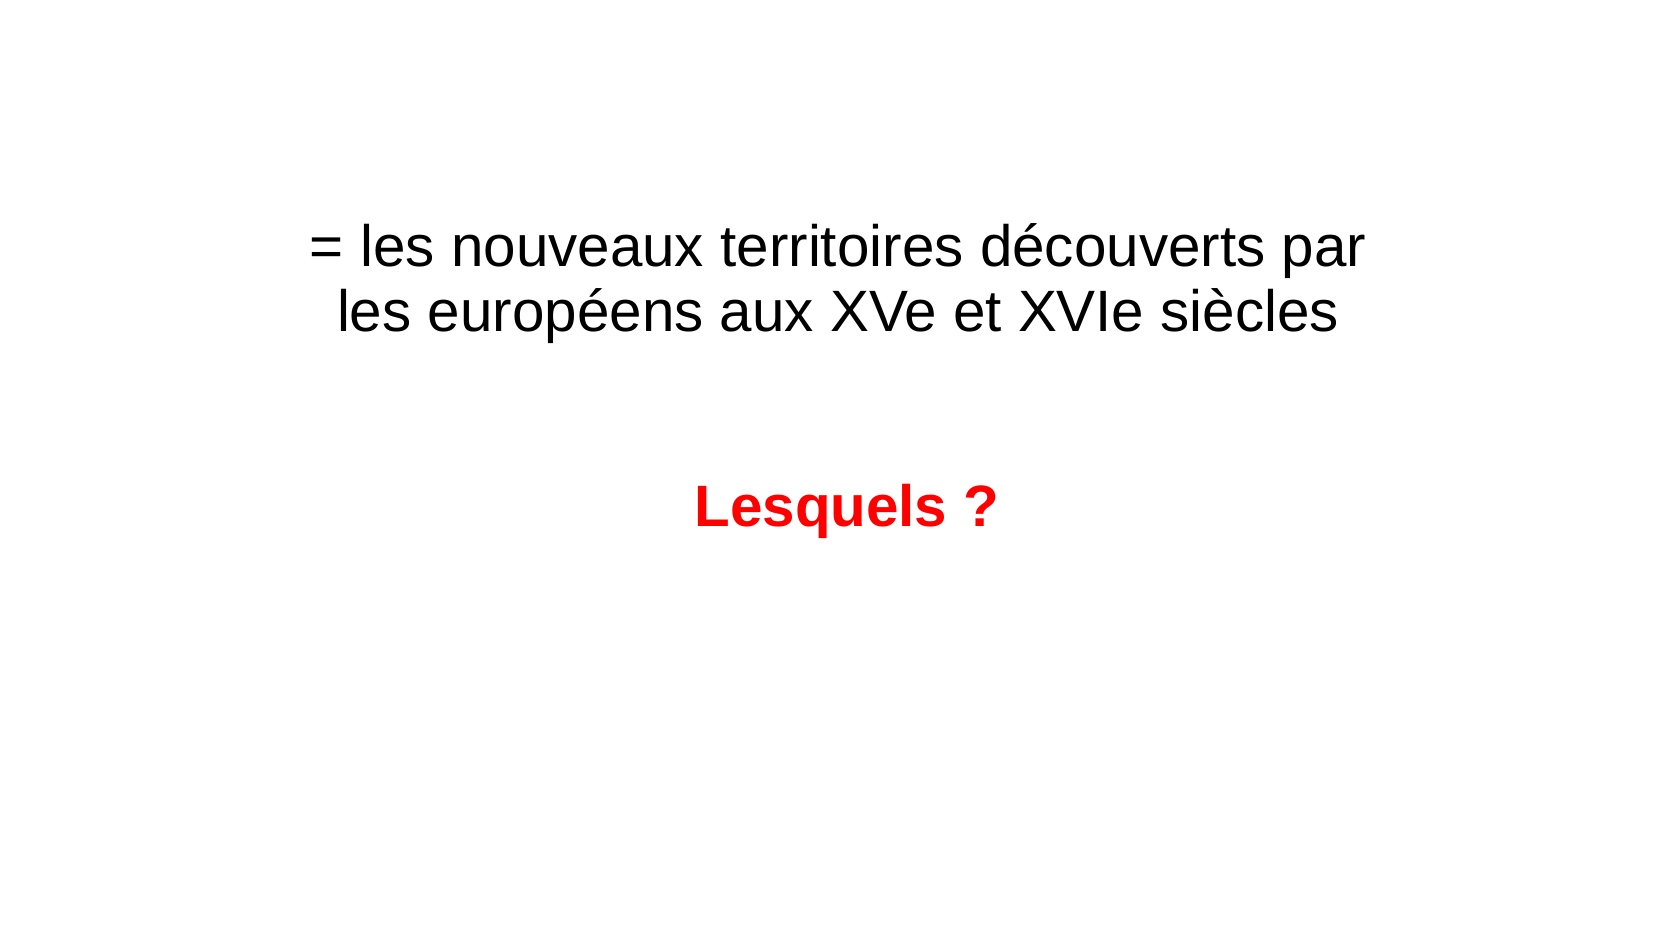

= les nouveaux territoires découverts par
les européens aux XVe et XVIe siècles
Lesquels ?